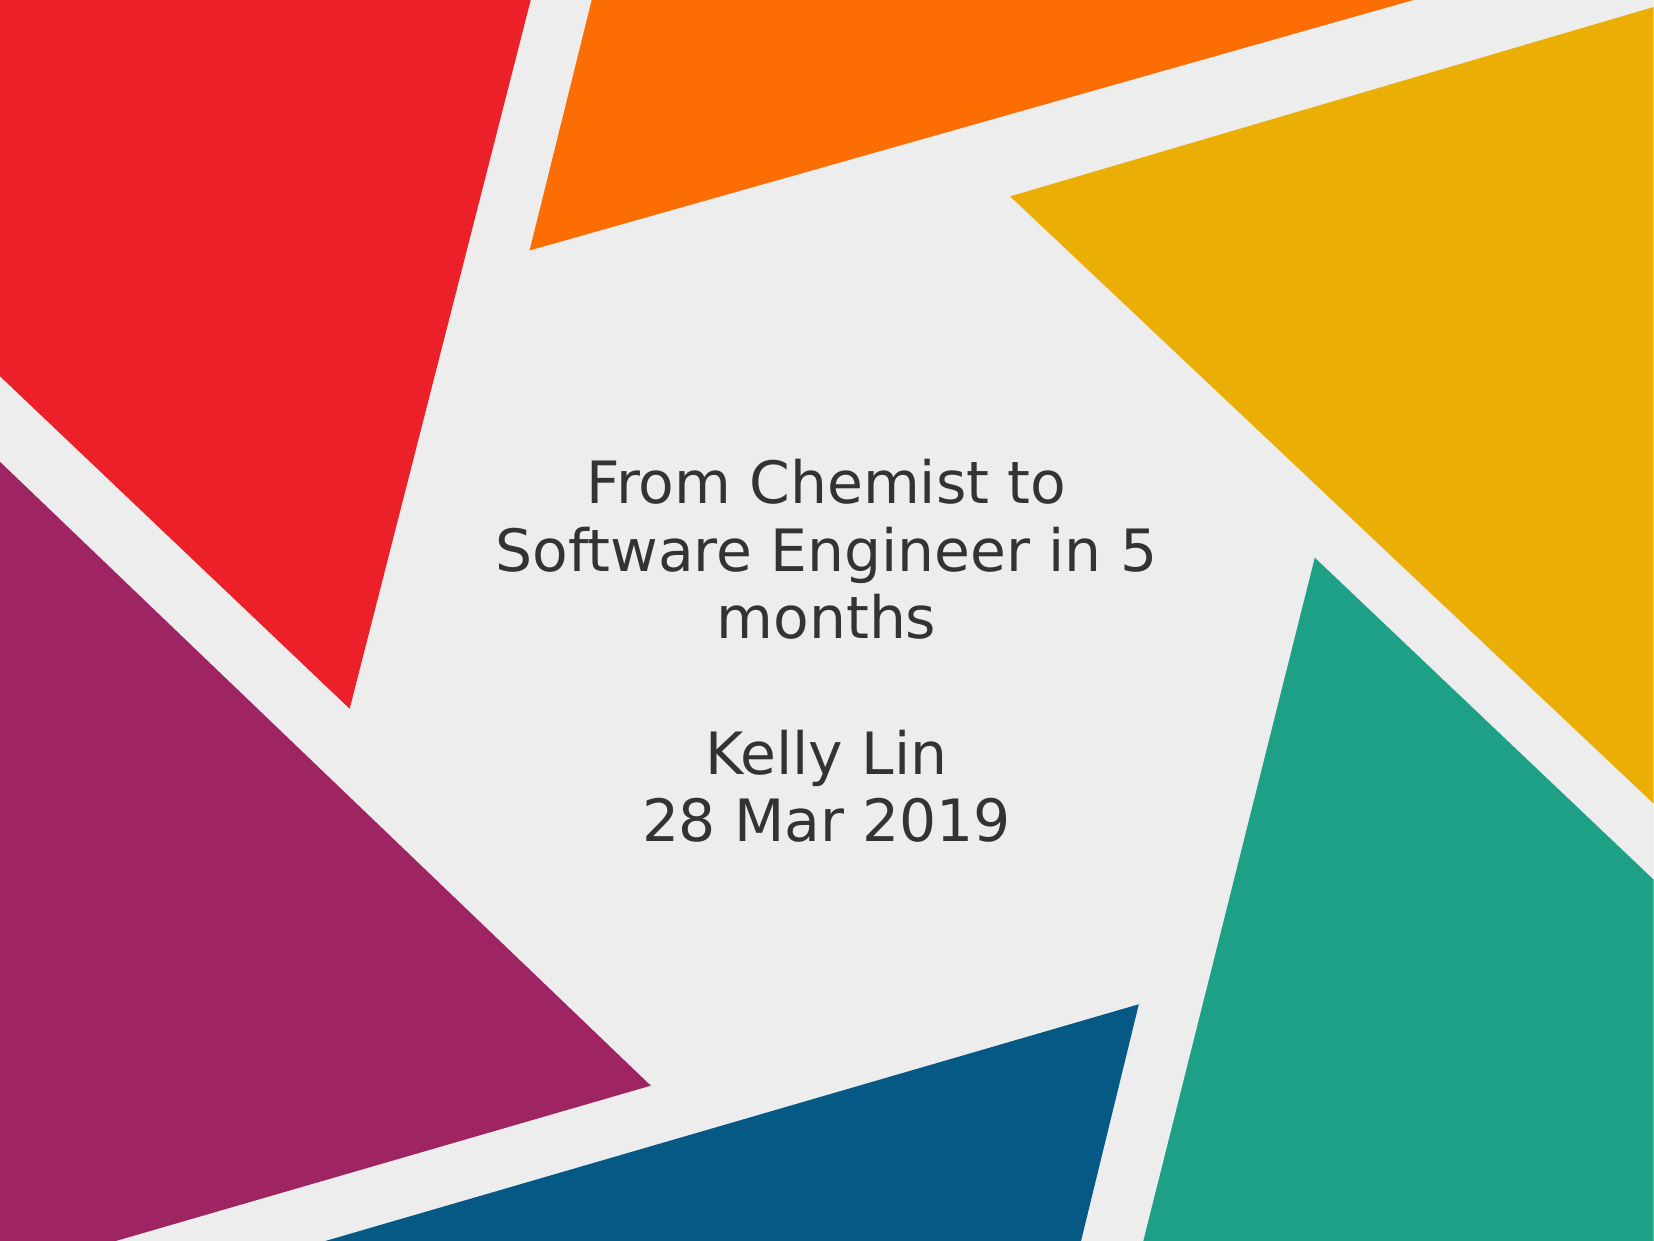

# From Chemist to Software Engineer in 5 months Kelly Lin 28 Mar 2019